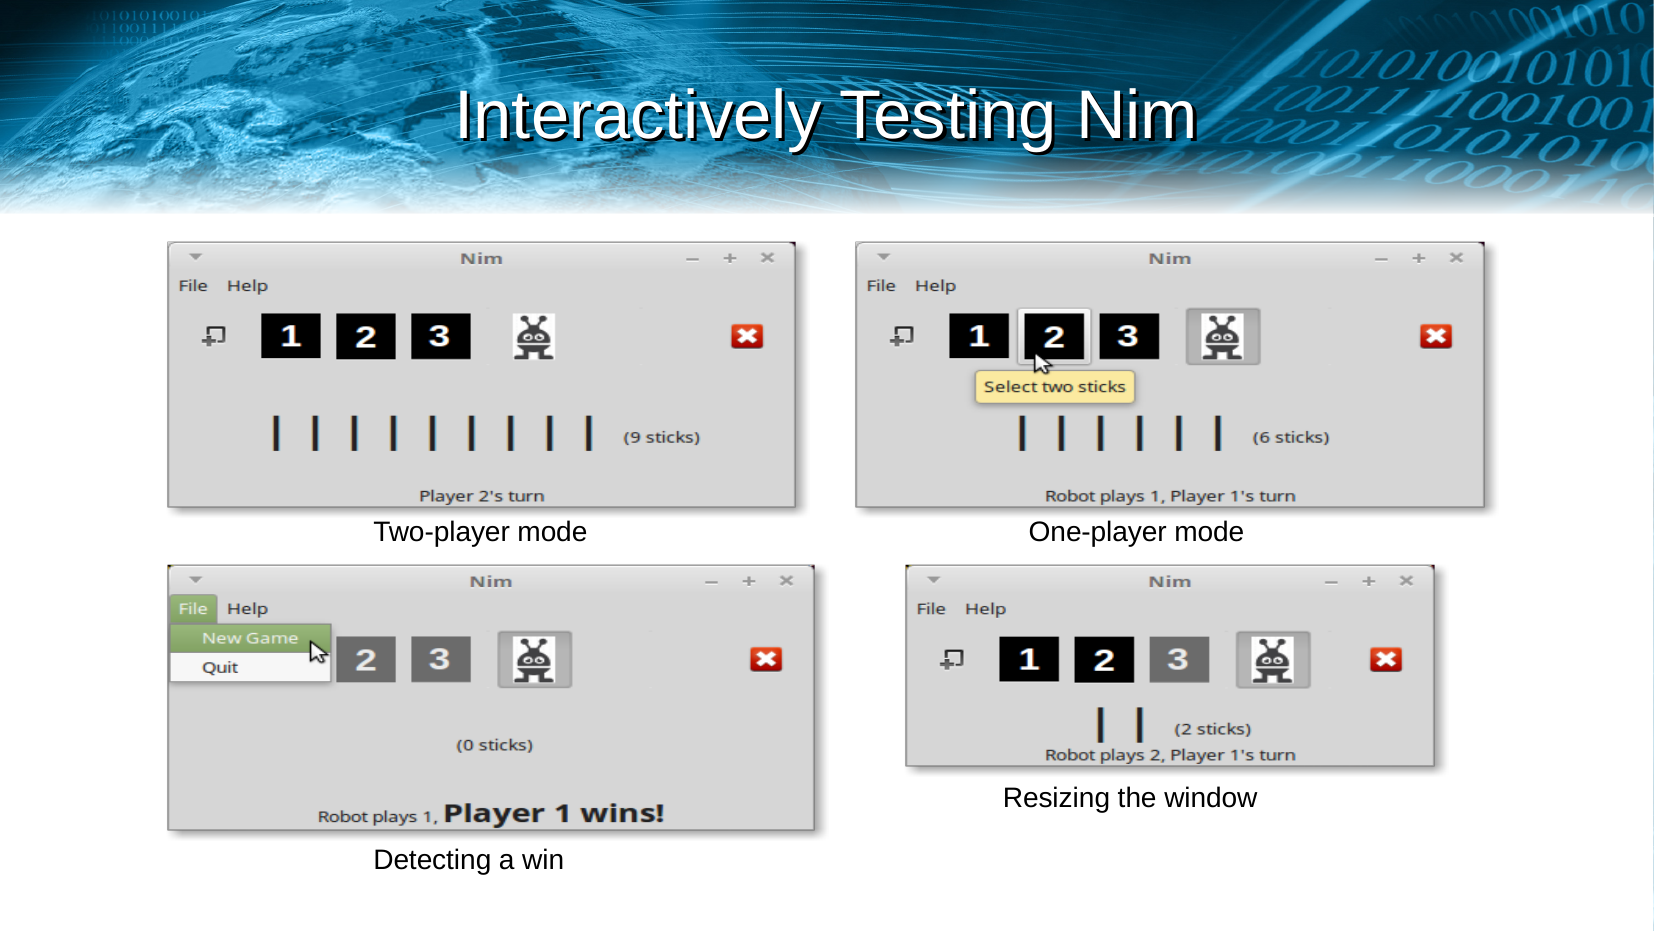

# Interactively Testing Nim
Two-player mode
One-player mode
Resizing the window
Detecting a win